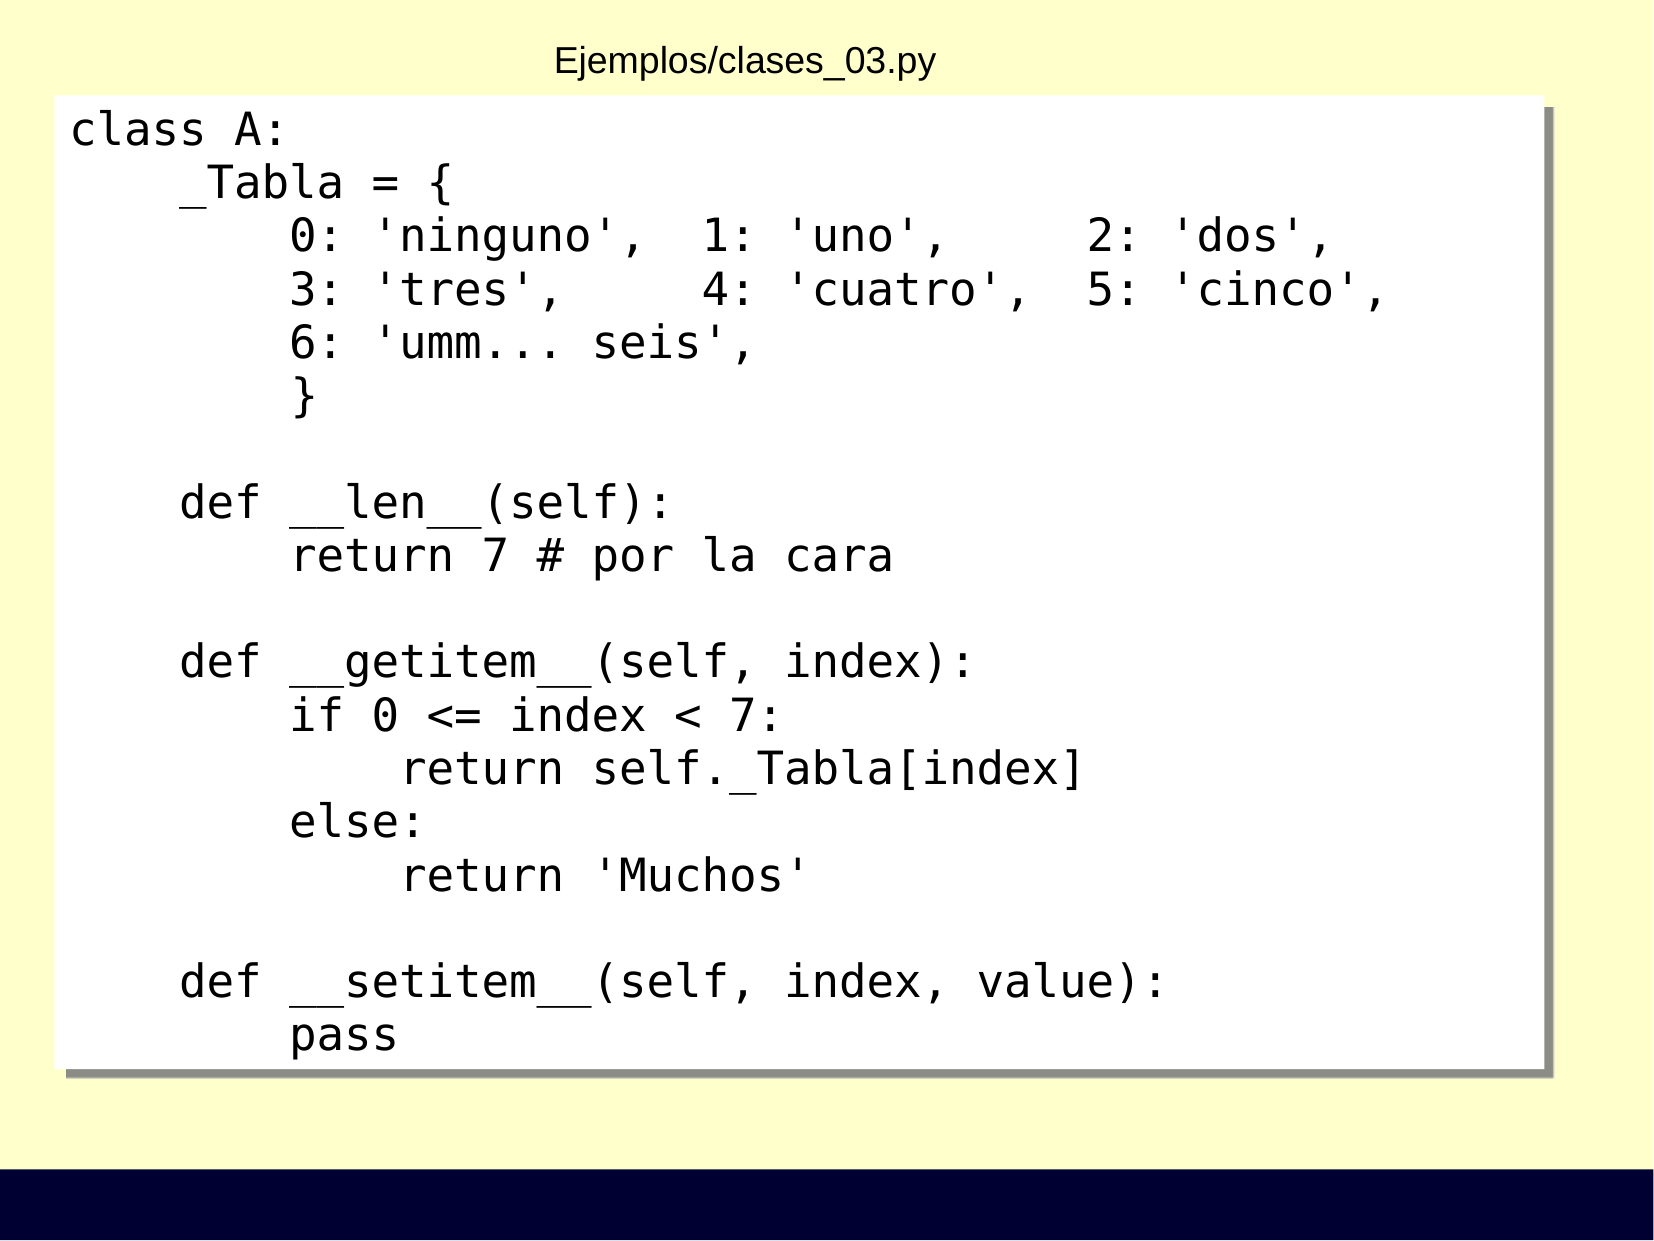

Ejemplos/clases_03.py
class A:
 _Tabla = {
 0: 'ninguno', 1: 'uno', 2: 'dos',
 3: 'tres', 4: 'cuatro', 5: 'cinco',
 6: 'umm... seis',
 		}
 def __len__(self):
 return 7 # por la cara
 def __getitem__(self, index):
 if 0 <= index < 7:
 return self._Tabla[index]
 else:
 return 'Muchos'
 def __setitem__(self, index, value):
 pass